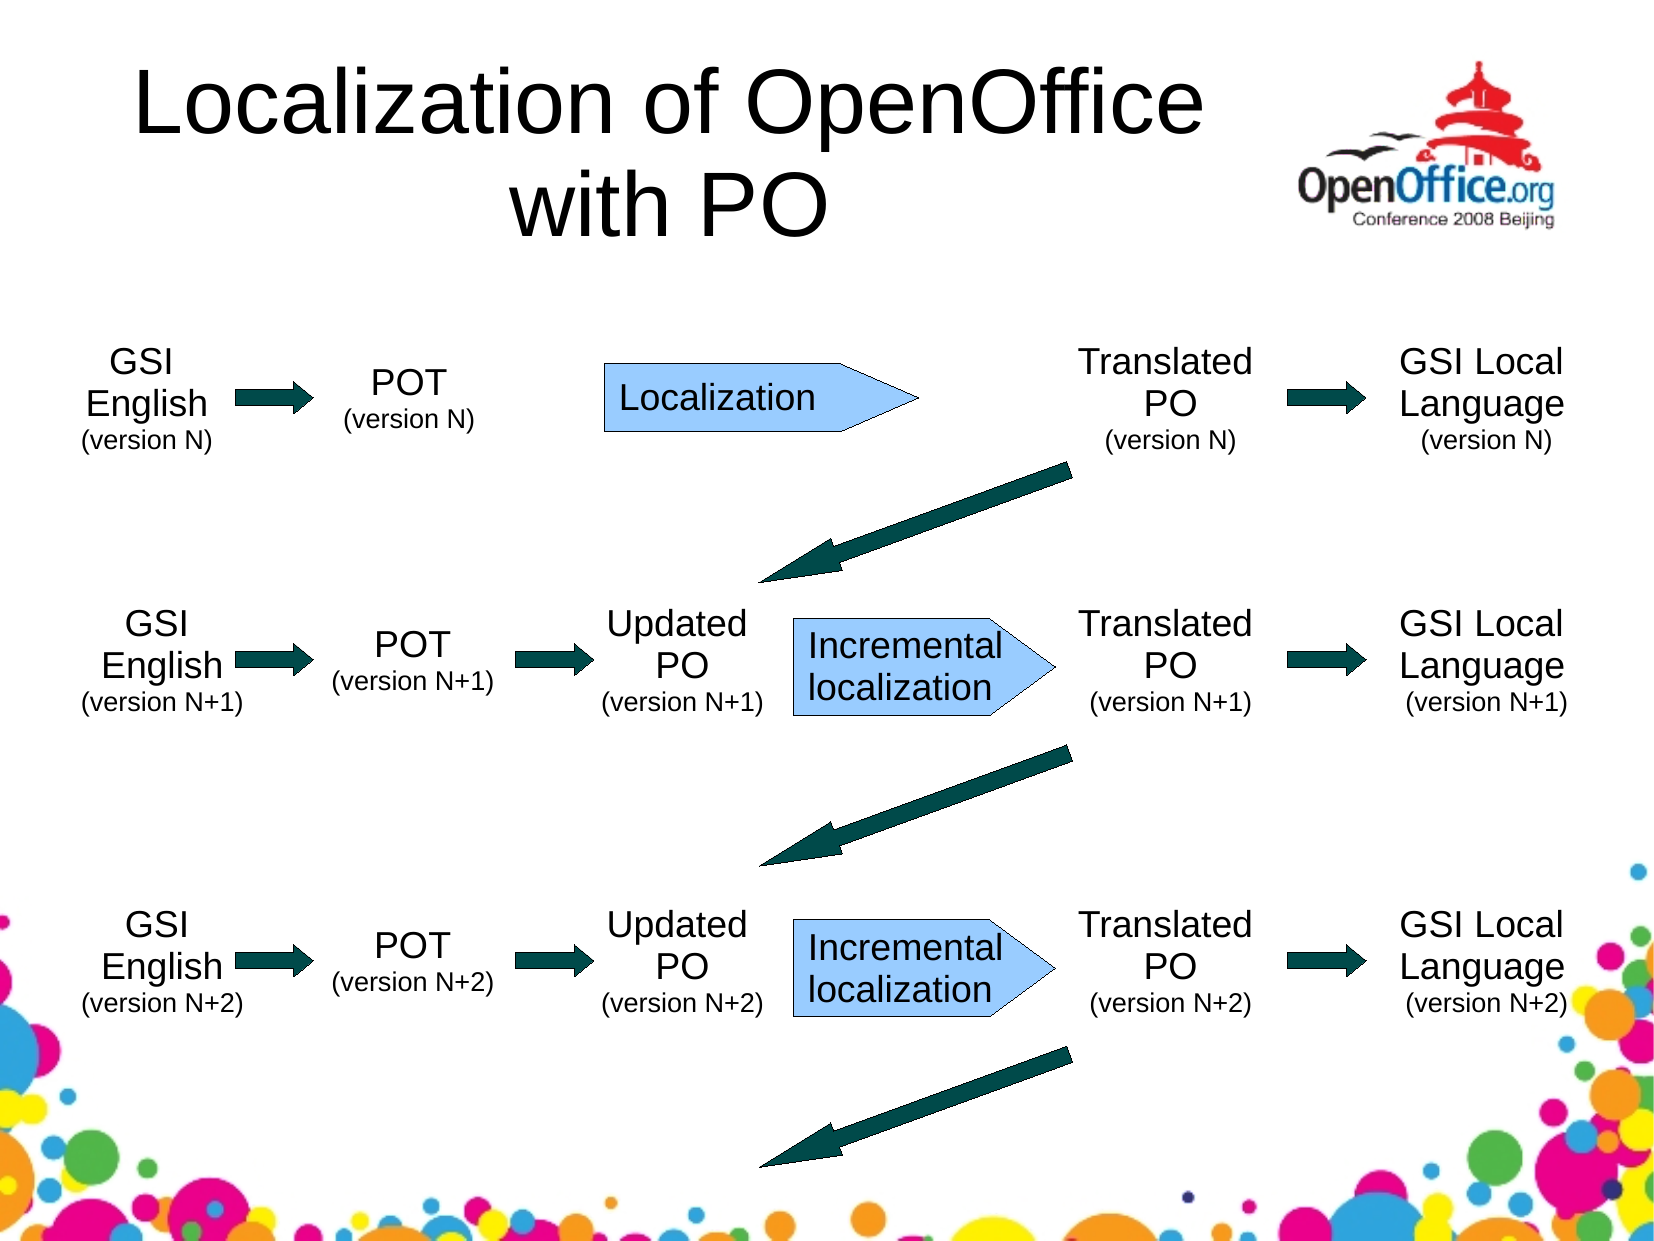

# Localization of OpenOffice with PO
GSI
English
(version N)
Translated
PO
(version N)
GSI Local
Language
(version N)
POT
(version N)
Localization
GSI
English
(version N+1)
Translated
PO
(version N+1)
GSI Local
Language
(version N+1)
Updated
PO
(version N+1)
POT
(version N+1)
Incremental
localization
GSI
English
(version N+2)
Translated
PO
(version N+2)
GSI Local
Language
(version N+2)
Updated
PO
(version N+2)
POT
(version N+2)
Incremental
localization